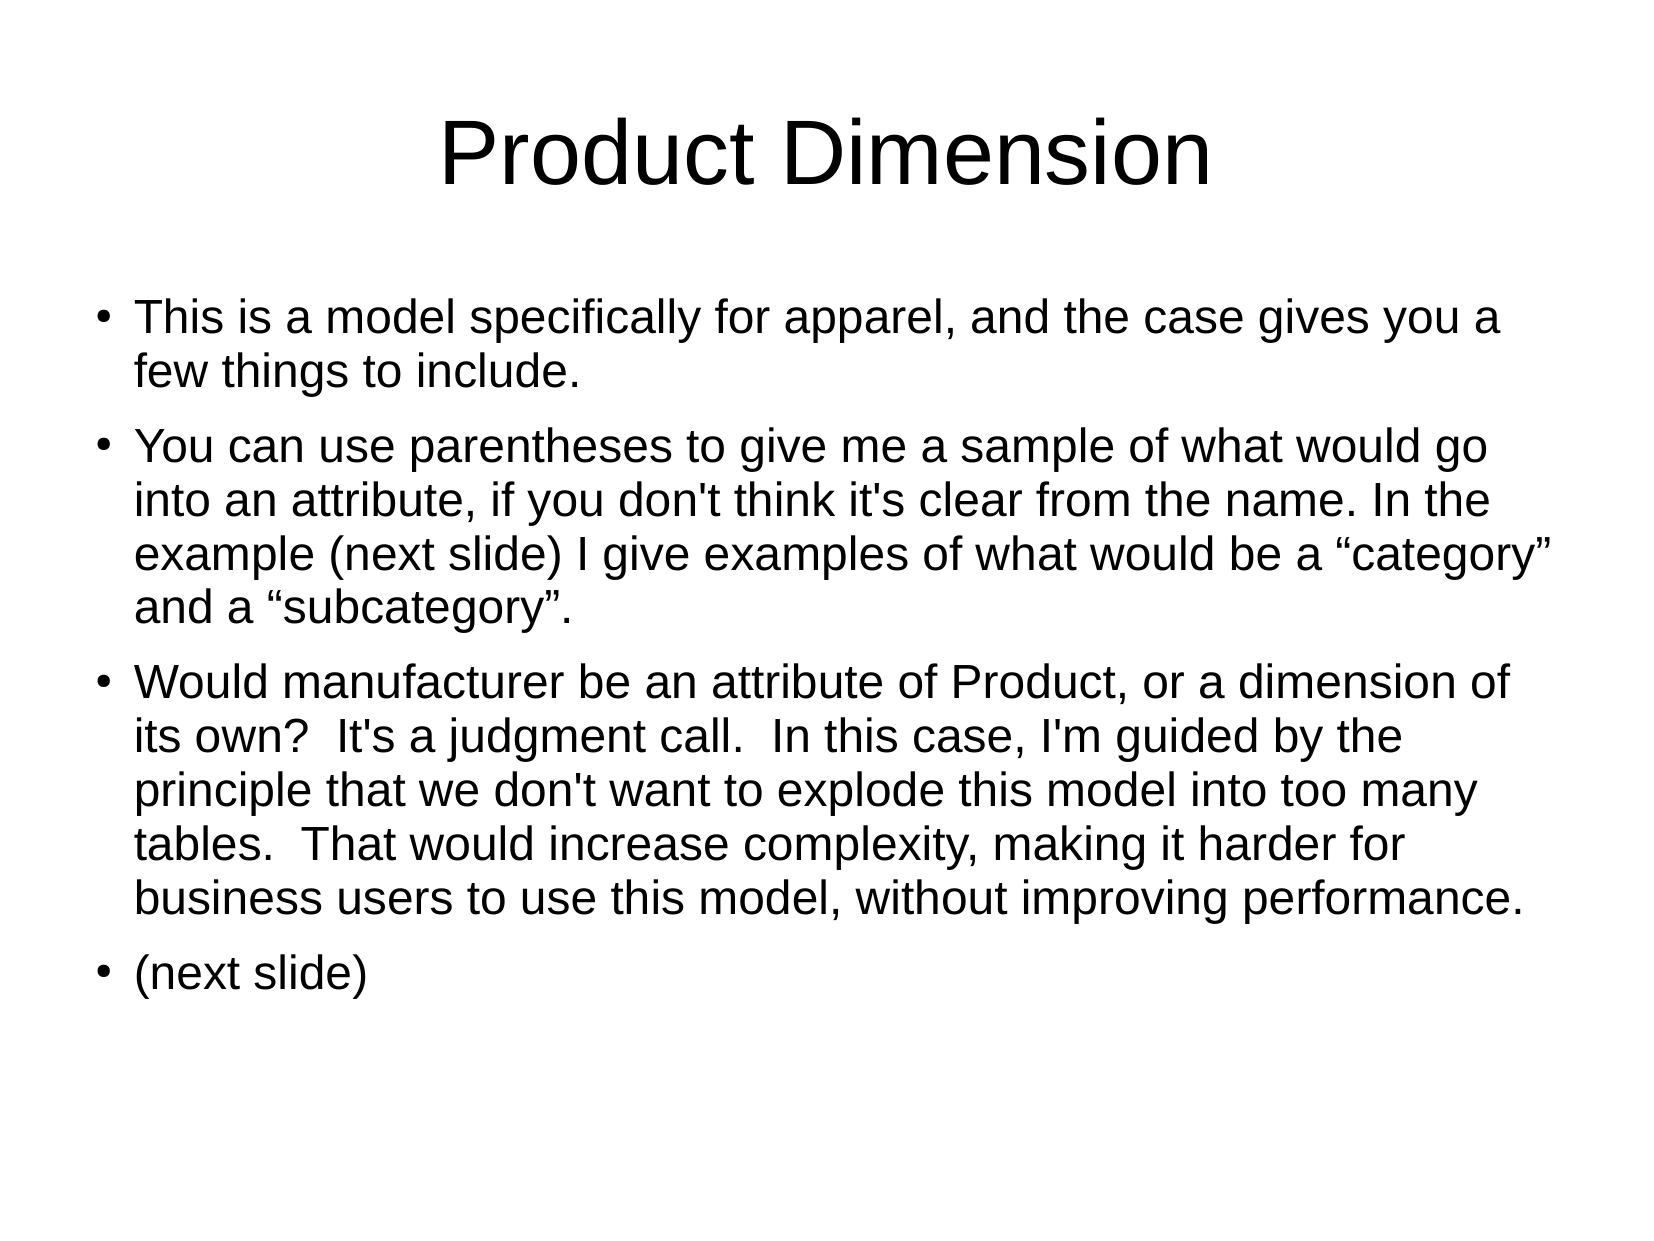

# Product Dimension
This is a model specifically for apparel, and the case gives you a few things to include.
You can use parentheses to give me a sample of what would go into an attribute, if you don't think it's clear from the name. In the example (next slide) I give examples of what would be a “category” and a “subcategory”.
Would manufacturer be an attribute of Product, or a dimension of its own? It's a judgment call. In this case, I'm guided by the principle that we don't want to explode this model into too many tables. That would increase complexity, making it harder for business users to use this model, without improving performance.
(next slide)